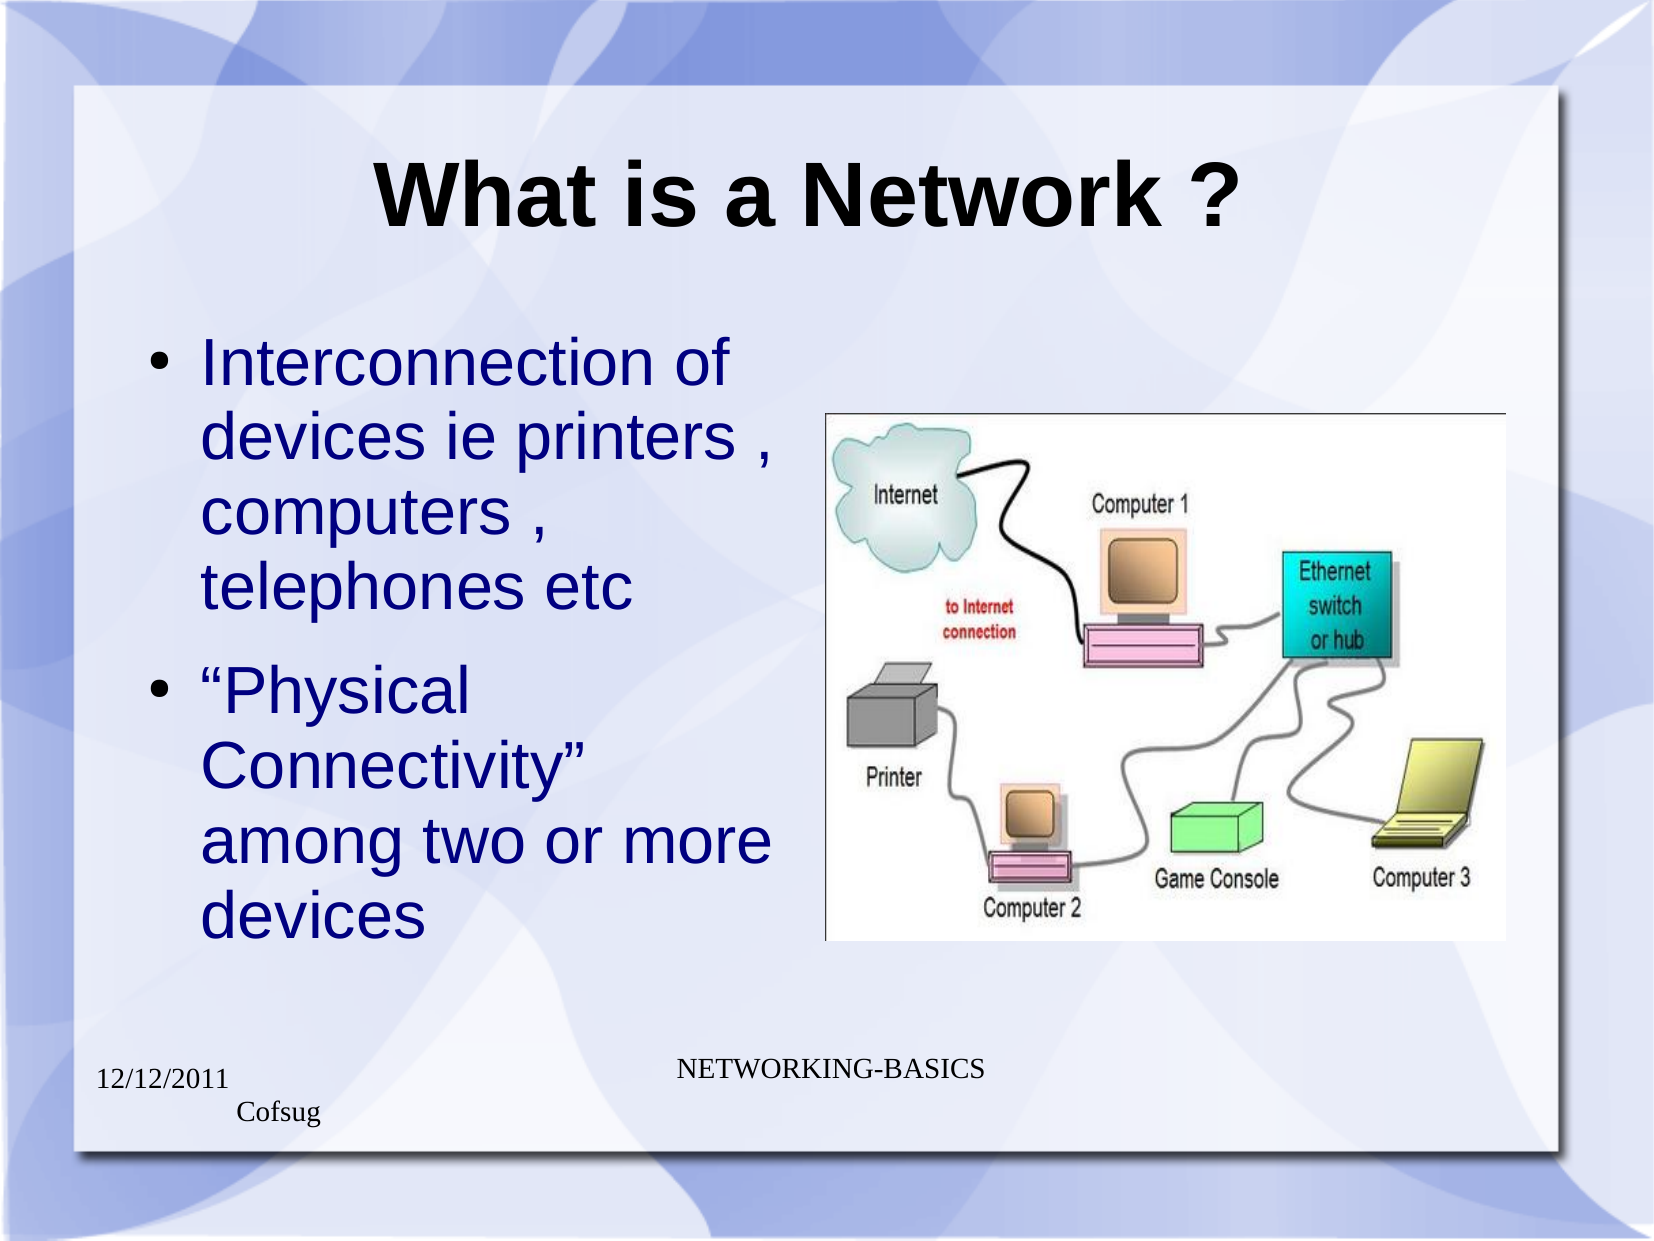

# What is a Network ?
Interconnection of devices ie printers , computers , telephones etc
“Physical Connectivity” among two or more devices